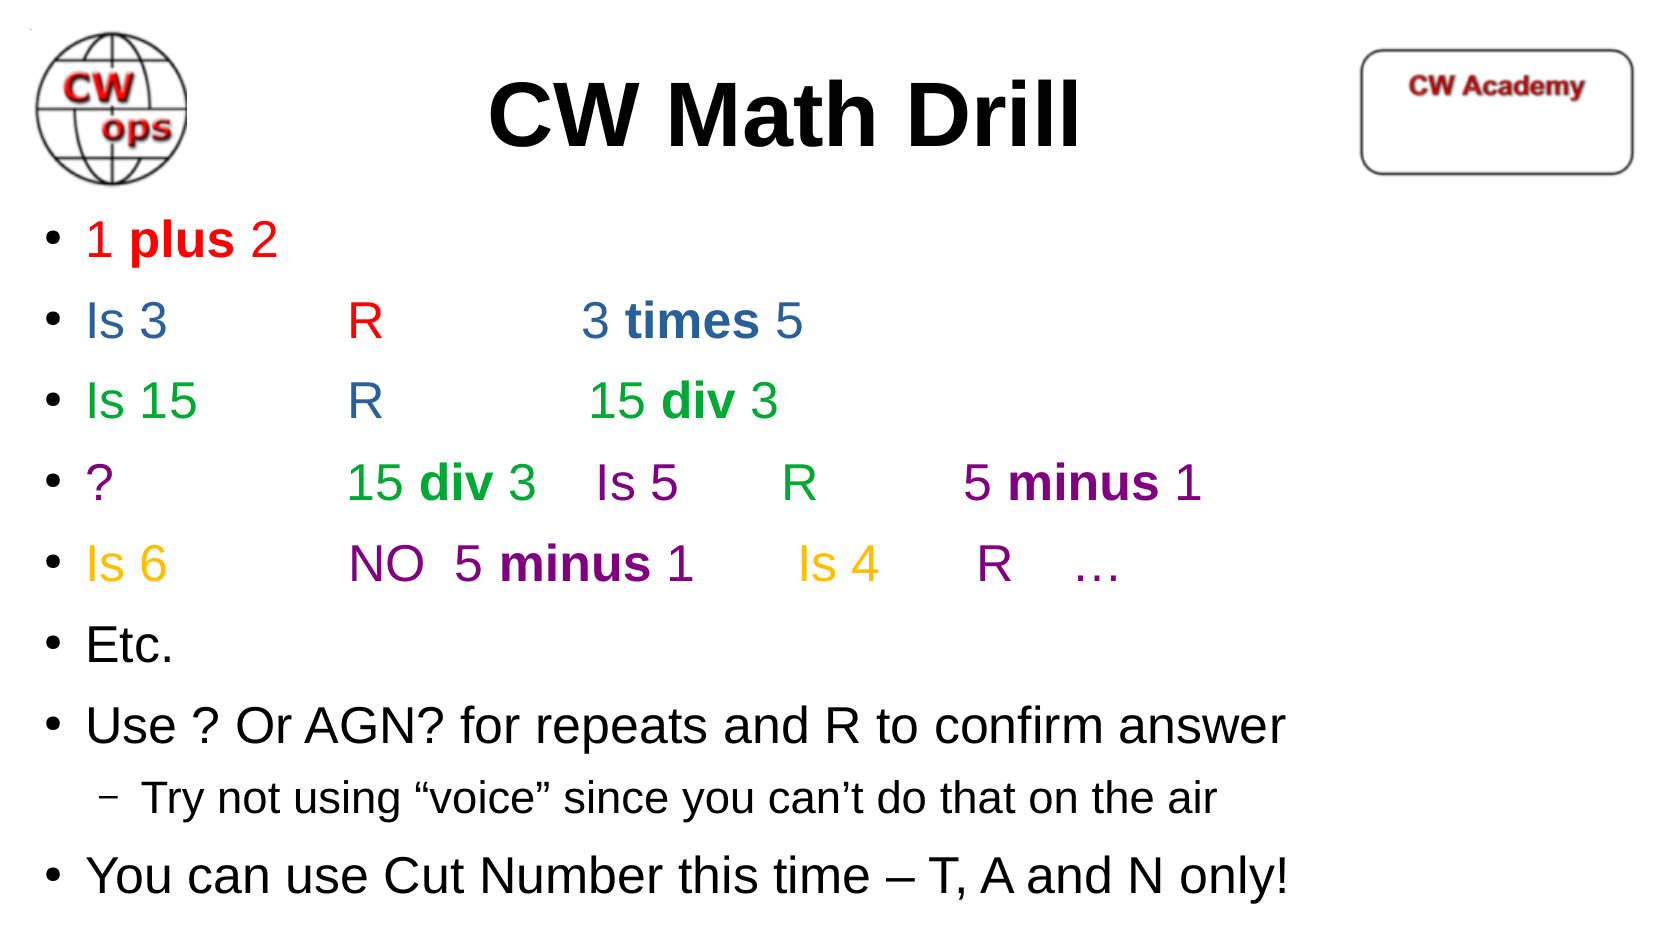

# CW Math Drill
1 plus 2
Is 3 		 R	 3 times 5
Is 15 	 R 15 div 3
? 15 div 3 Is 5 R 5 minus 1
Is 6		 	 		 NO 5 minus 1 Is 4 		 R …
Etc.
Use ? Or AGN? for repeats and R to confirm answer
Try not using “voice” since you can’t do that on the air
You can use Cut Number this time – T, A and N only!